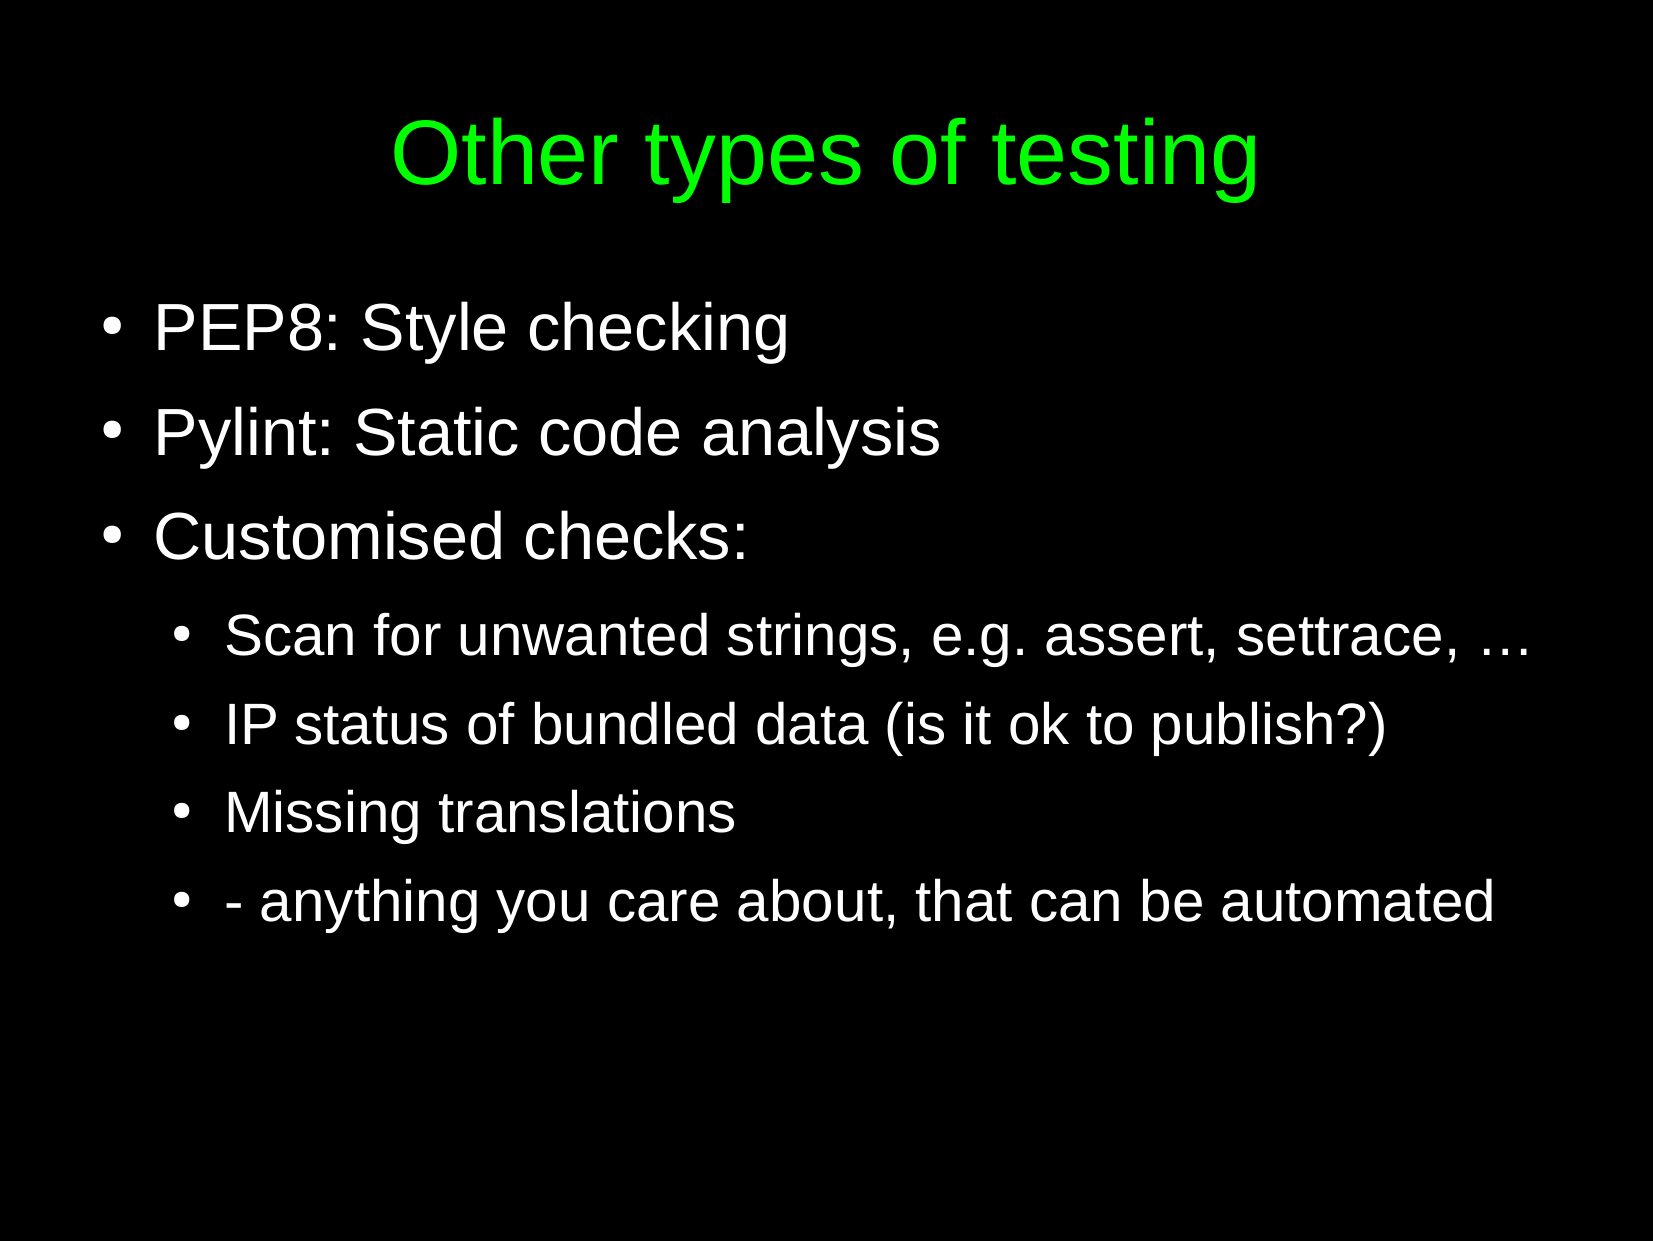

# Other types of testing
PEP8: Style checking
Pylint: Static code analysis
Customised checks:
Scan for unwanted strings, e.g. assert, settrace, …
IP status of bundled data (is it ok to publish?)
Missing translations
- anything you care about, that can be automated